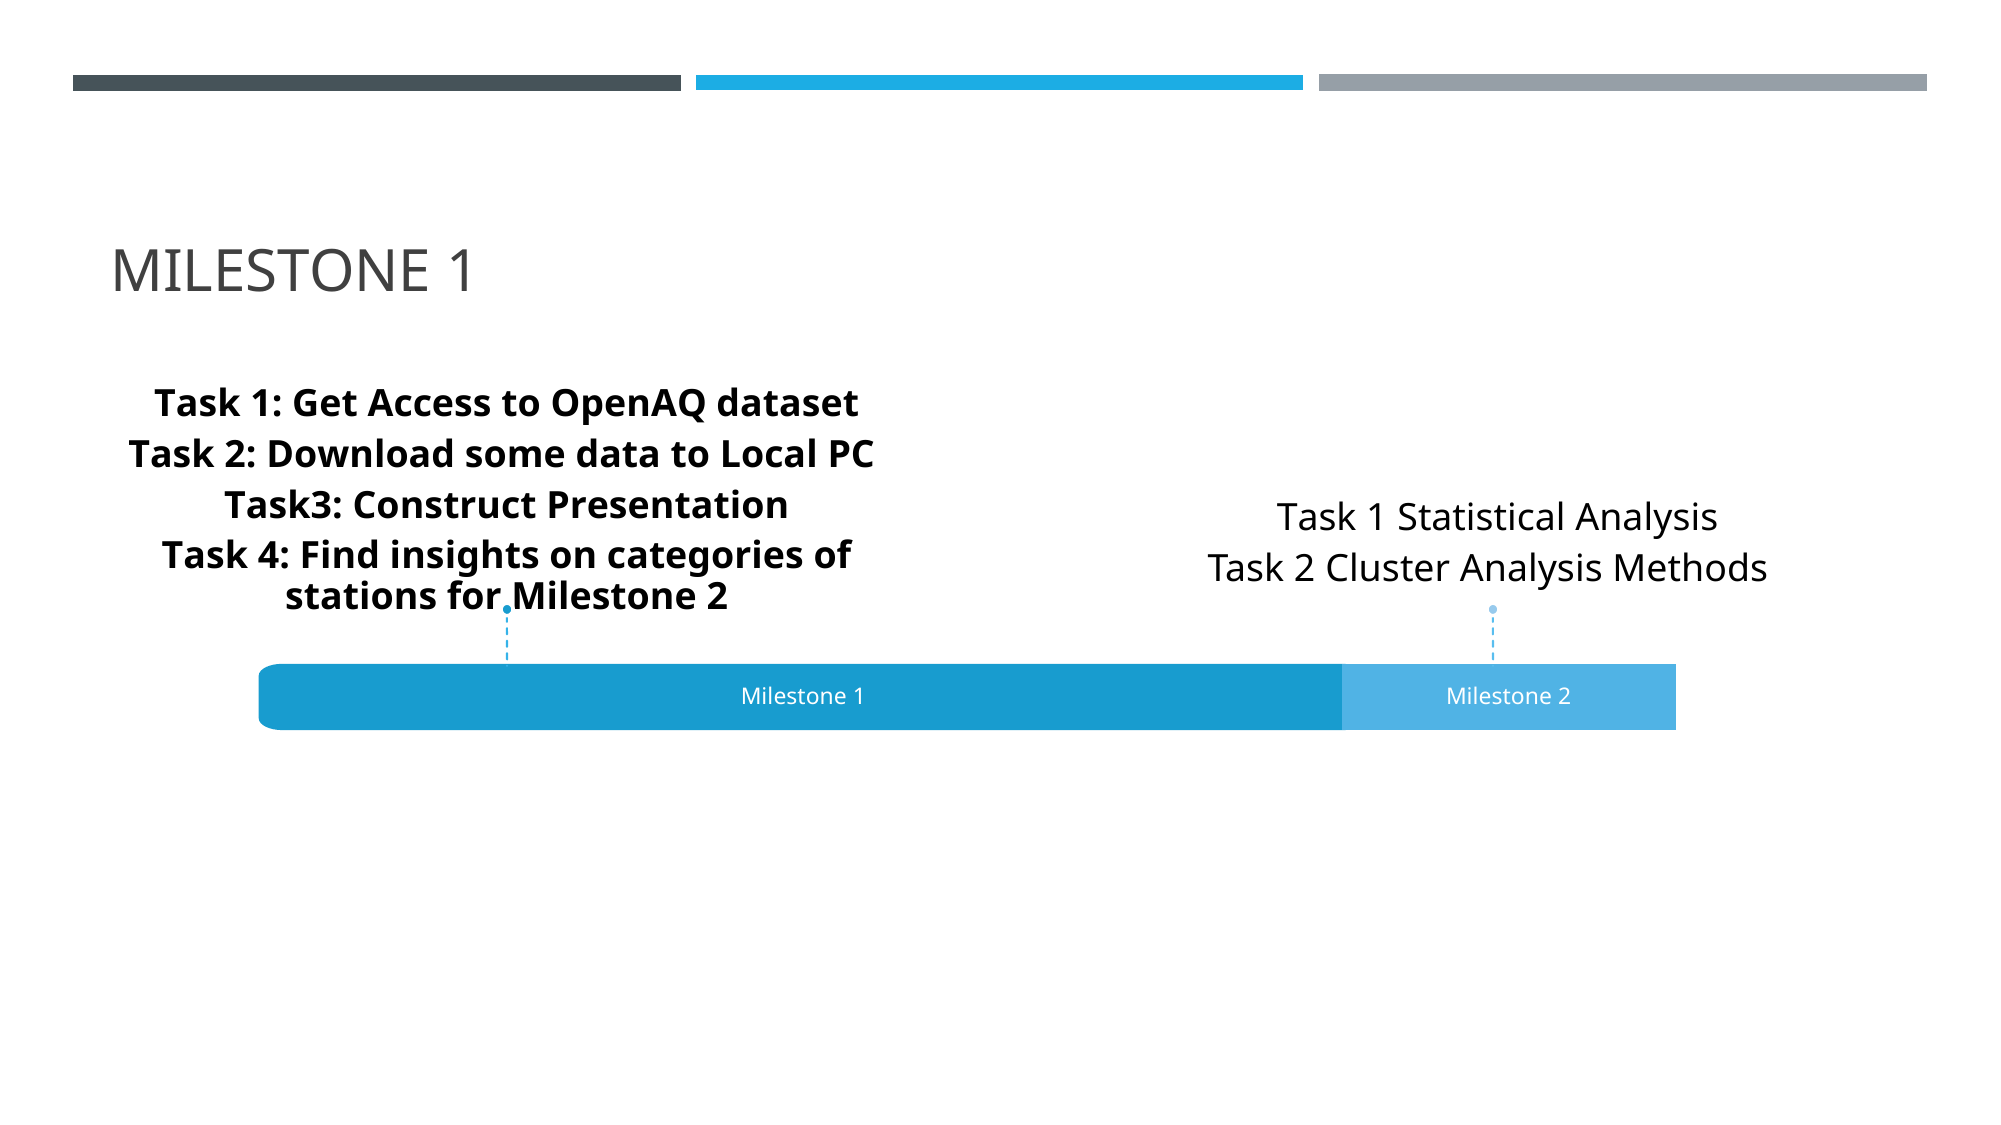

# Milestone 1
Task 1: Get Access to OpenAQ dataset
Task 2: Download some data to Local PC
Task3: Construct Presentation
Task 4: Find insights on categories of stations for Milestone 2
 Task 1 Statistical Analysis
Task 2 Cluster Analysis Methods
Milestone 1
Milestone 2